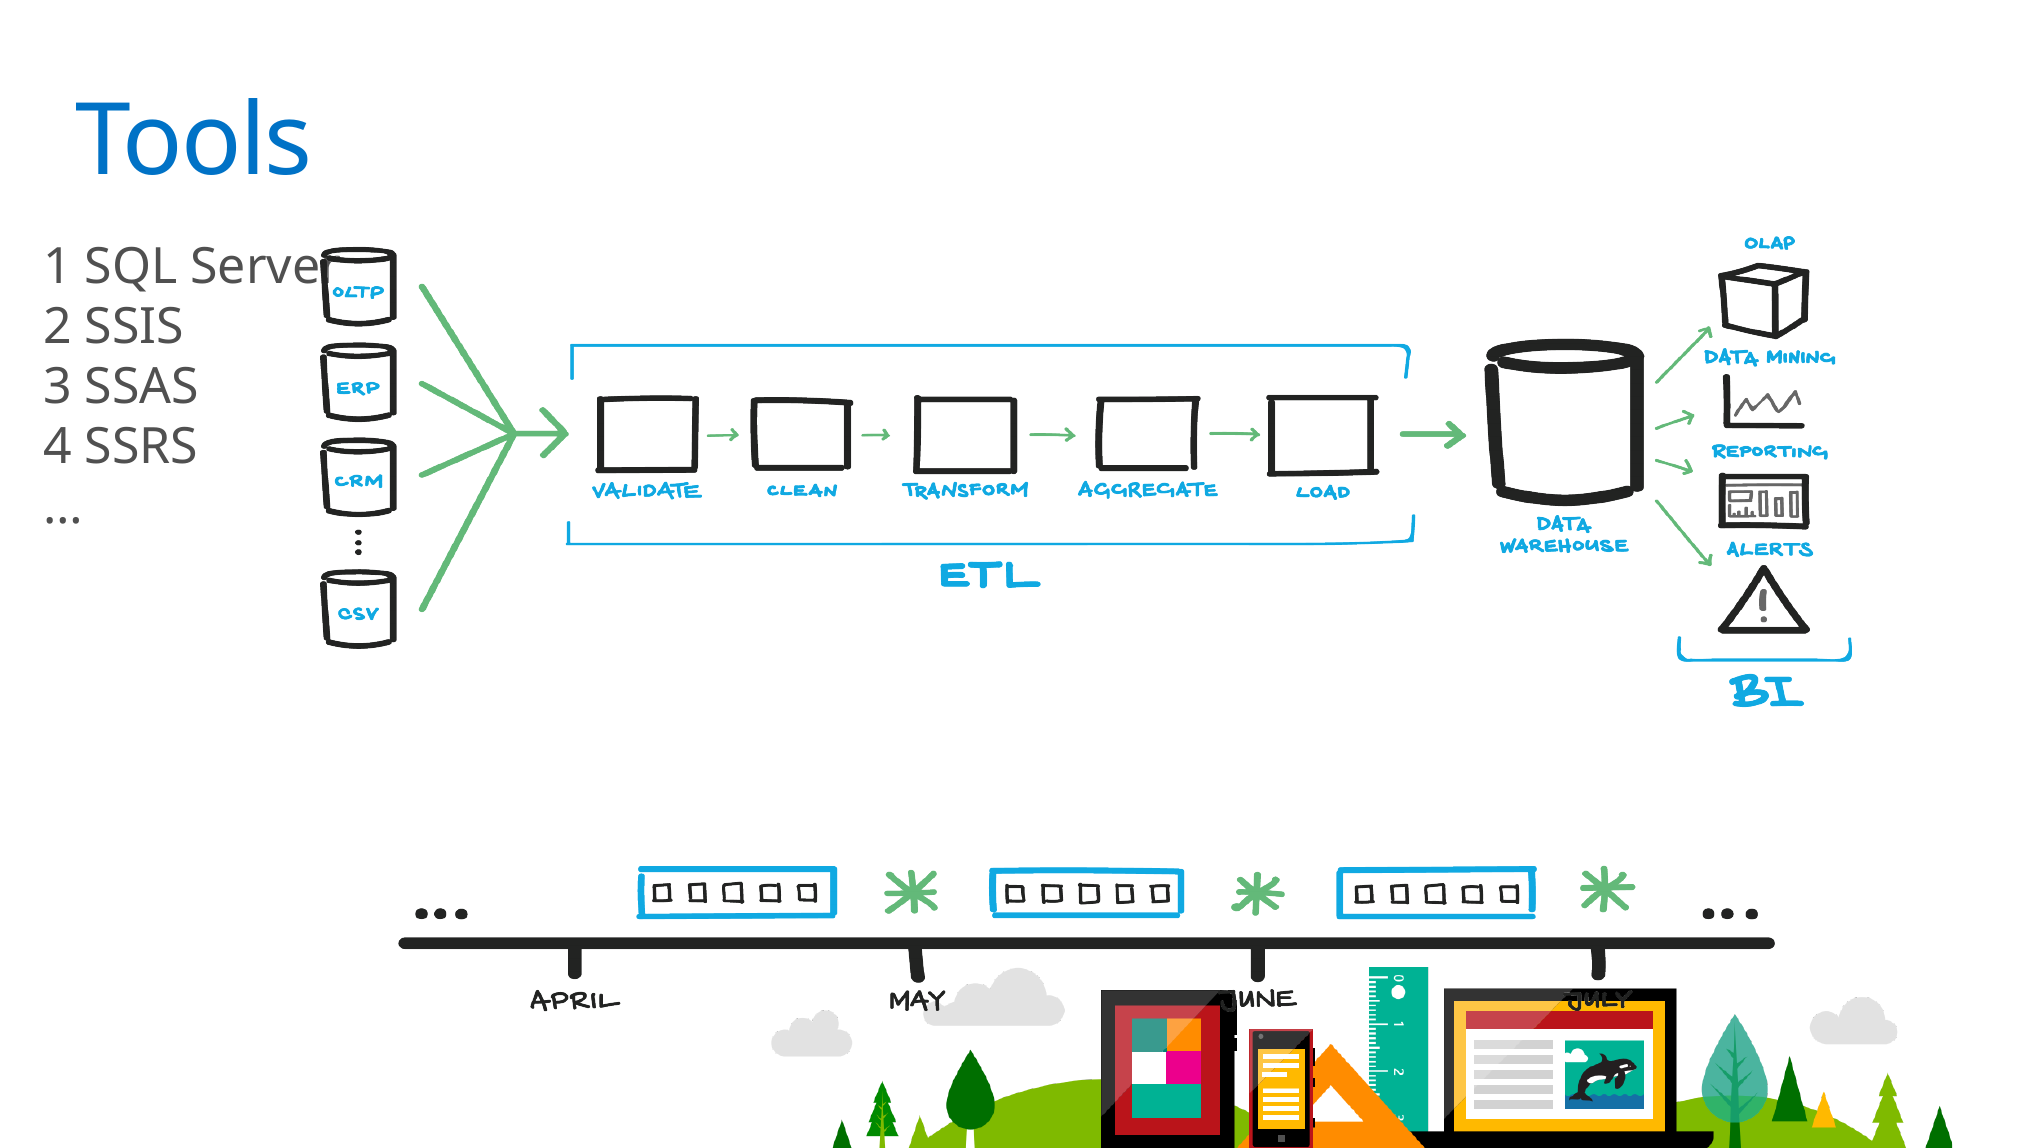

# Tools
1 SQL Server
2 SSIS
3 SSAS
4 SSRS
…